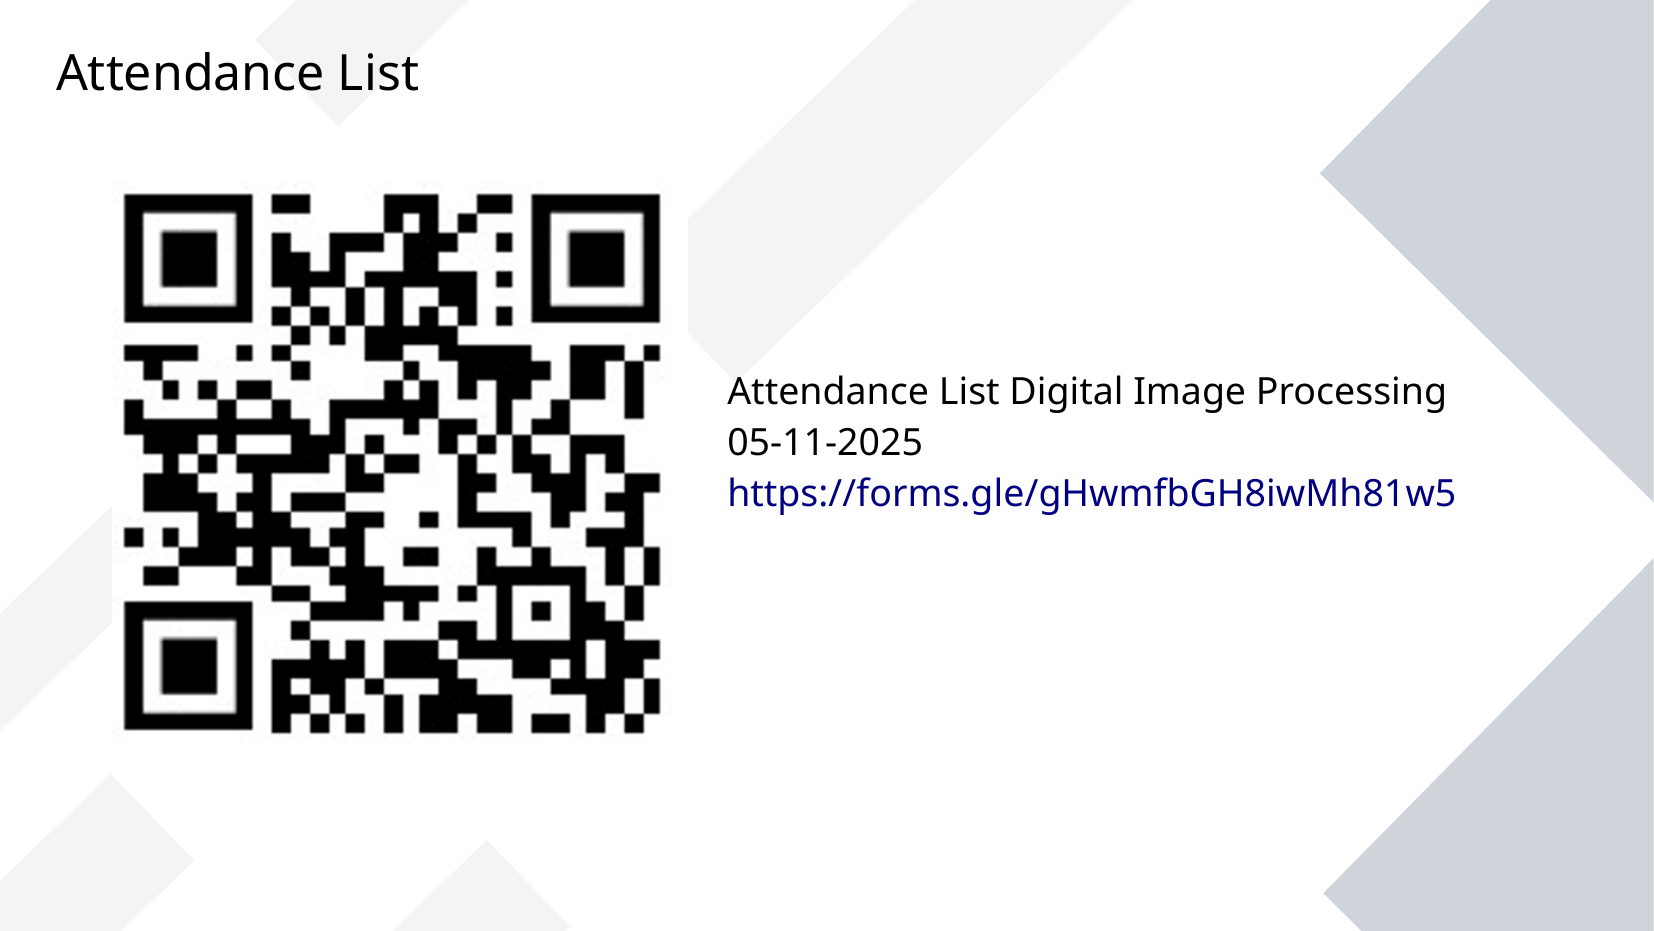

Attendance List
Attendance List Digital Image Processing
05-11-2025
https://forms.gle/gHwmfbGH8iwMh81w5